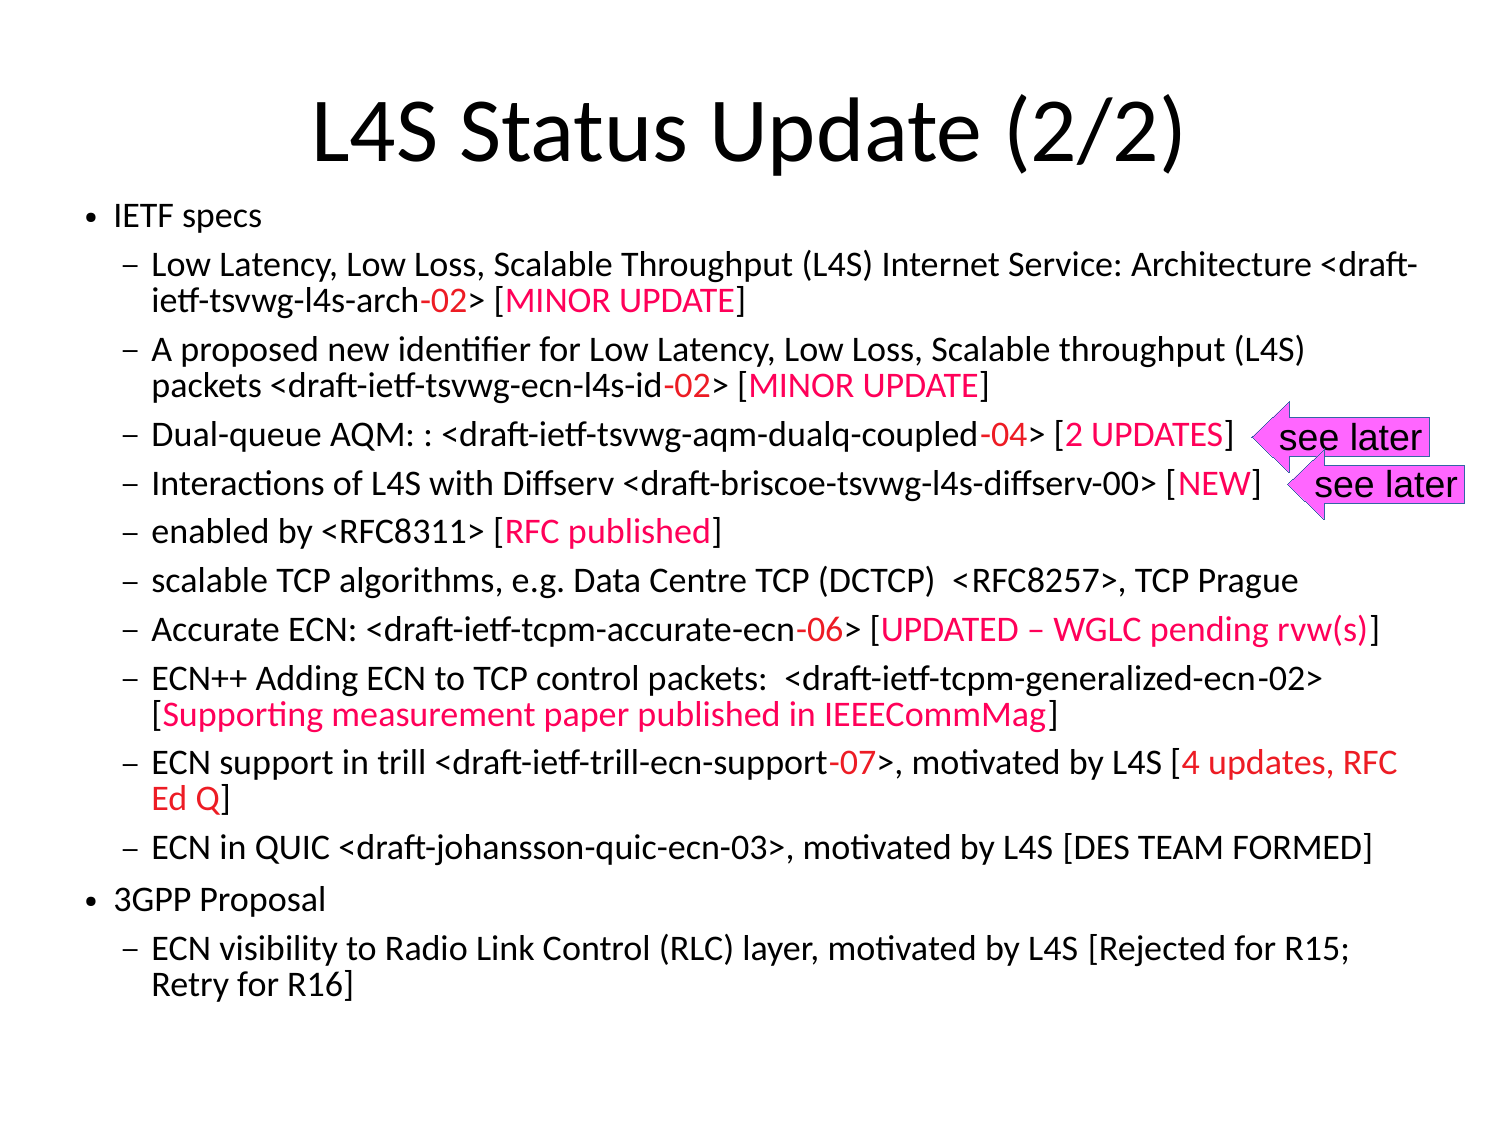

# L4S Status Update (2/2)
IETF specs
Low Latency, Low Loss, Scalable Throughput (L4S) Internet Service: Architecture <draft-ietf-tsvwg-l4s-arch-02> [MINOR UPDATE]
A proposed new identifier for Low Latency, Low Loss, Scalable throughput (L4S) packets <draft-ietf-tsvwg-ecn-l4s-id-02> [MINOR UPDATE]
Dual-queue AQM: : <draft-ietf-tsvwg-aqm-dualq-coupled-04> [2 UPDATES]
Interactions of L4S with Diffserv <draft-briscoe-tsvwg-l4s-diffserv-00> [NEW]
enabled by <RFC8311> [RFC published]
scalable TCP algorithms, e.g. Data Centre TCP (DCTCP) <RFC8257>, TCP Prague
Accurate ECN: <draft-ietf-tcpm-accurate-ecn-06> [UPDATED – WGLC pending rvw(s)]
ECN++ Adding ECN to TCP control packets: <draft-ietf-tcpm-generalized-ecn-02> [Supporting measurement paper published in IEEECommMag]
ECN support in trill <draft-ietf-trill-ecn-support-07>, motivated by L4S [4 updates, RFC Ed Q]
ECN in QUIC <draft-johansson-quic-ecn-03>, motivated by L4S [DES TEAM FORMED]
3GPP Proposal
ECN visibility to Radio Link Control (RLC) layer, motivated by L4S [Rejected for R15; Retry for R16]
see later
see later